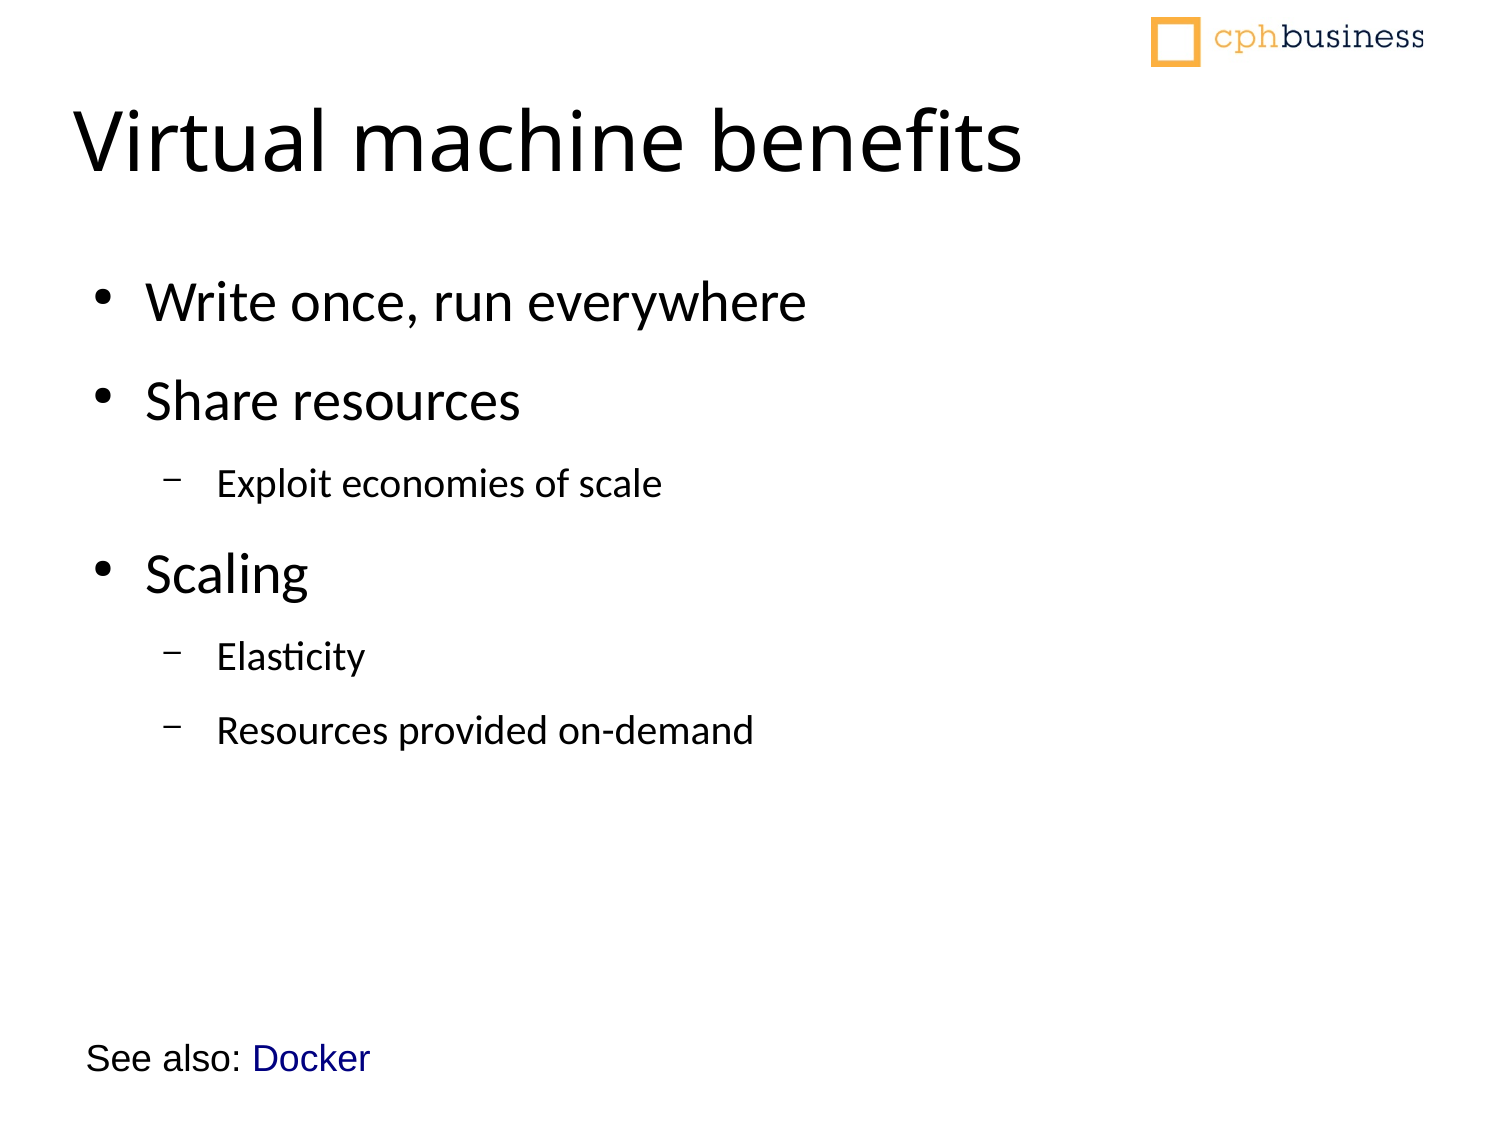

Virtual machine benefits
# Write once, run everywhere
Share resources
Exploit economies of scale
Scaling
Elasticity
Resources provided on-demand
See also: Docker